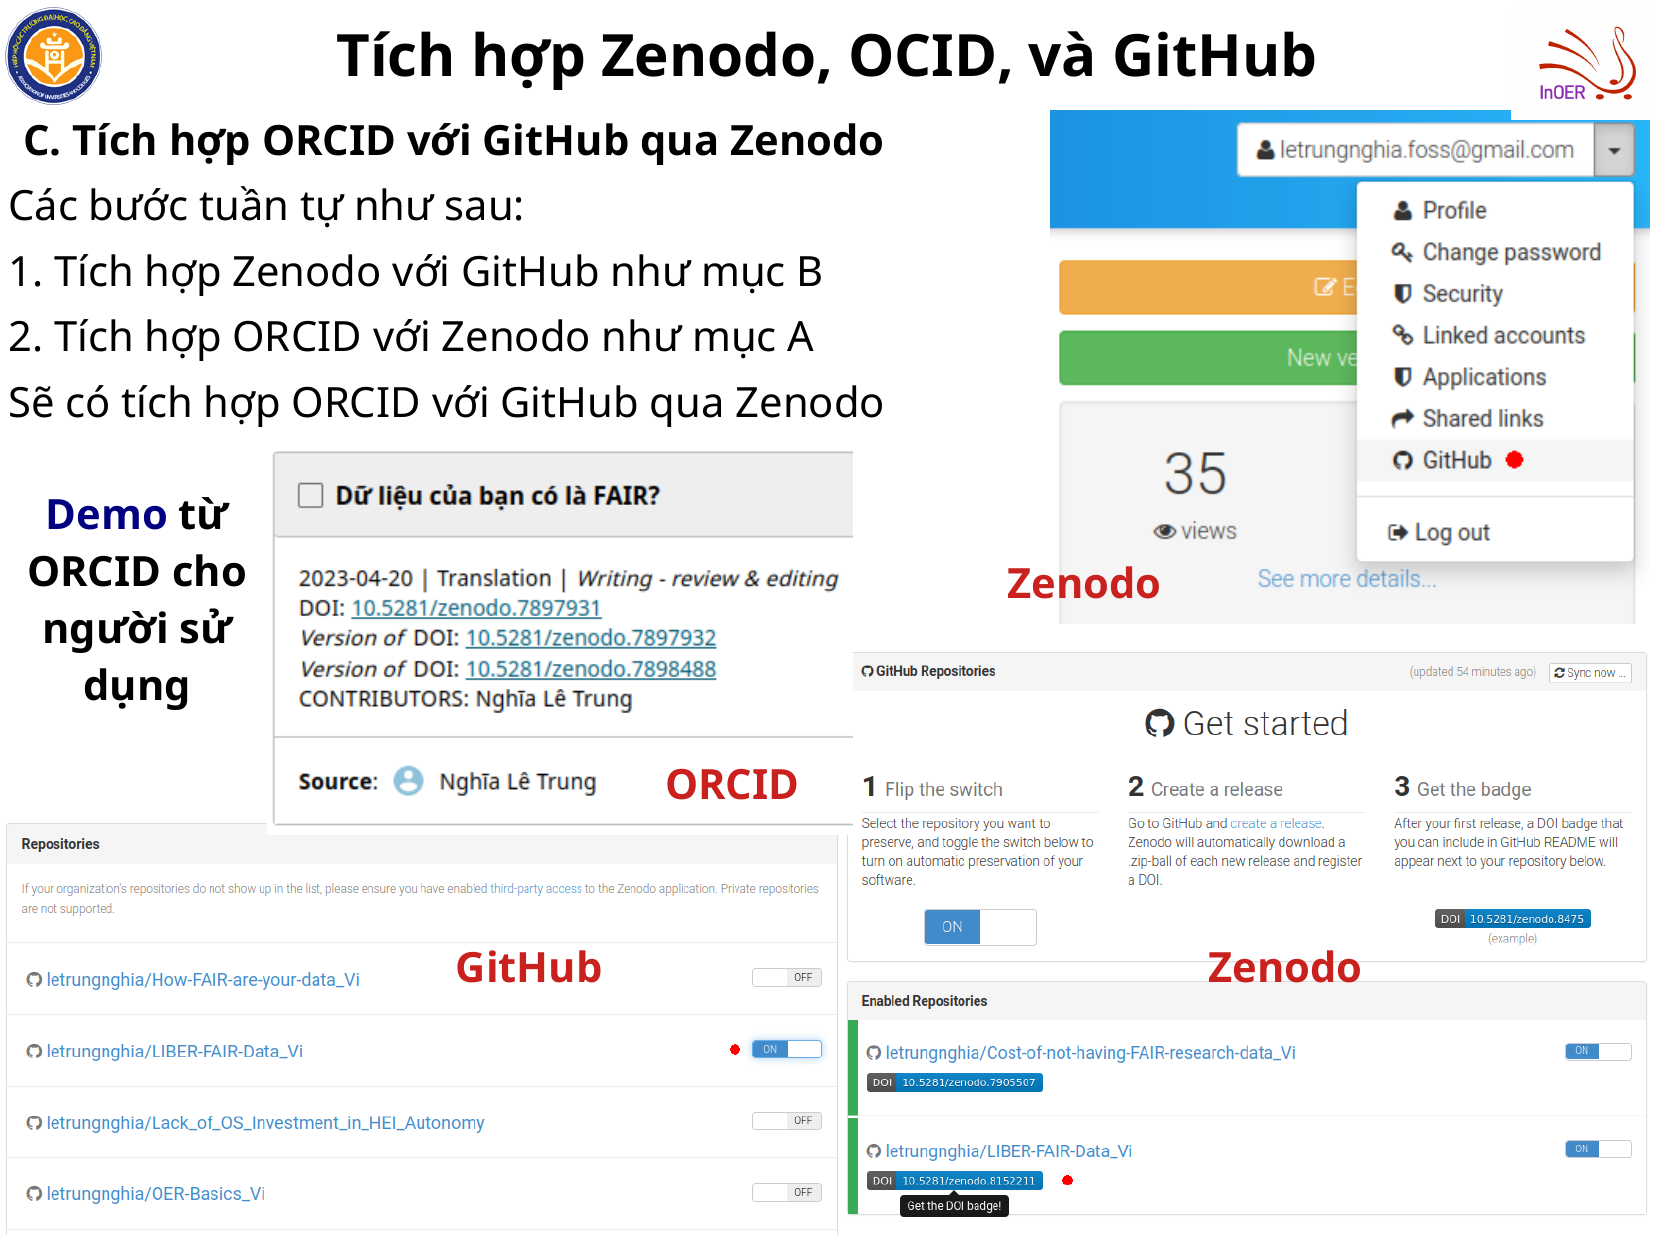

# Tích hợp Zenodo, OCID, và GitHub
C. Tích hợp ORCID với GitHub qua Zenodo
Các bước tuần tự như sau:
1. Tích hợp Zenodo với GitHub như mục B
2. Tích hợp ORCID với Zenodo như mục A
Sẽ có tích hợp ORCID với GitHub qua Zenodo
Demo từ ORCID cho người sử dụng
Zenodo
ORCID
GitHub
Zenodo